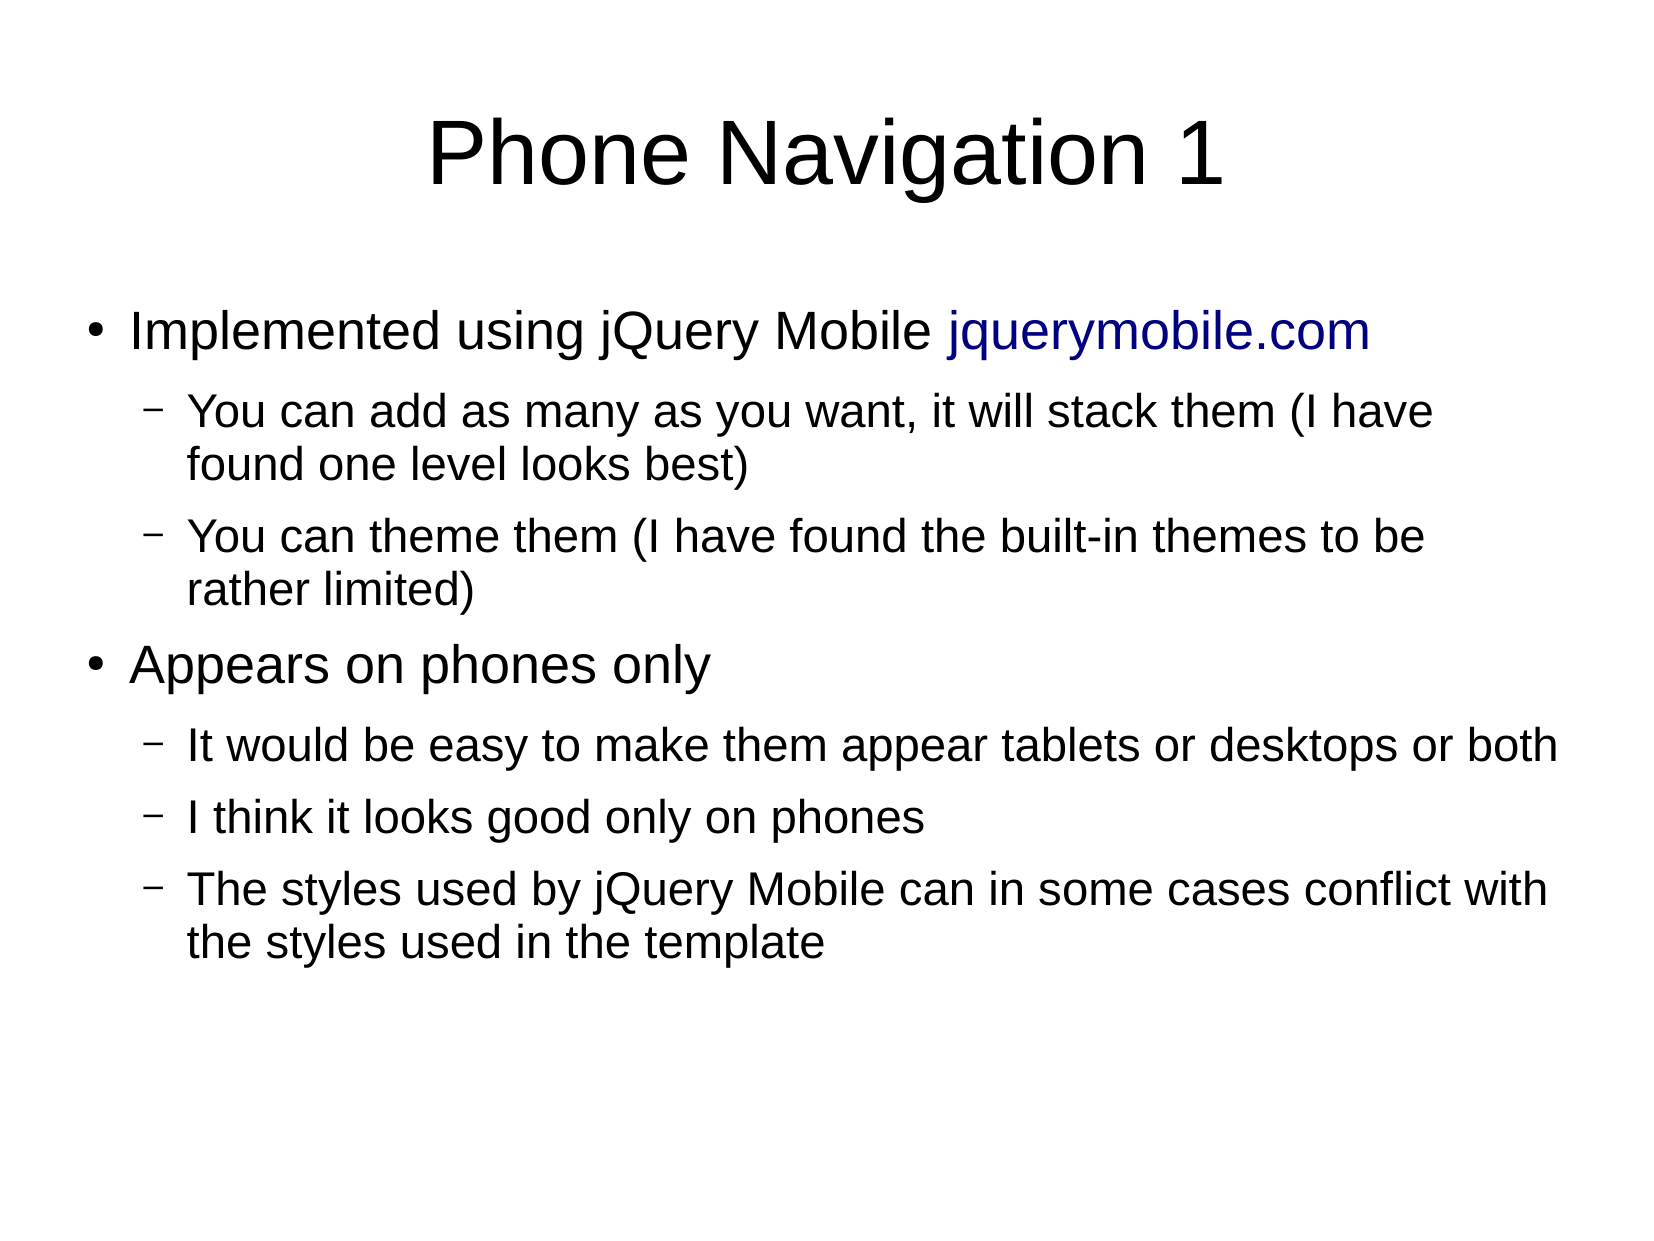

# Phone Navigation 1
Implemented using jQuery Mobile jquerymobile.com
You can add as many as you want, it will stack them (I have found one level looks best)
You can theme them (I have found the built-in themes to be rather limited)
Appears on phones only
It would be easy to make them appear tablets or desktops or both
I think it looks good only on phones
The styles used by jQuery Mobile can in some cases conflict with the styles used in the template